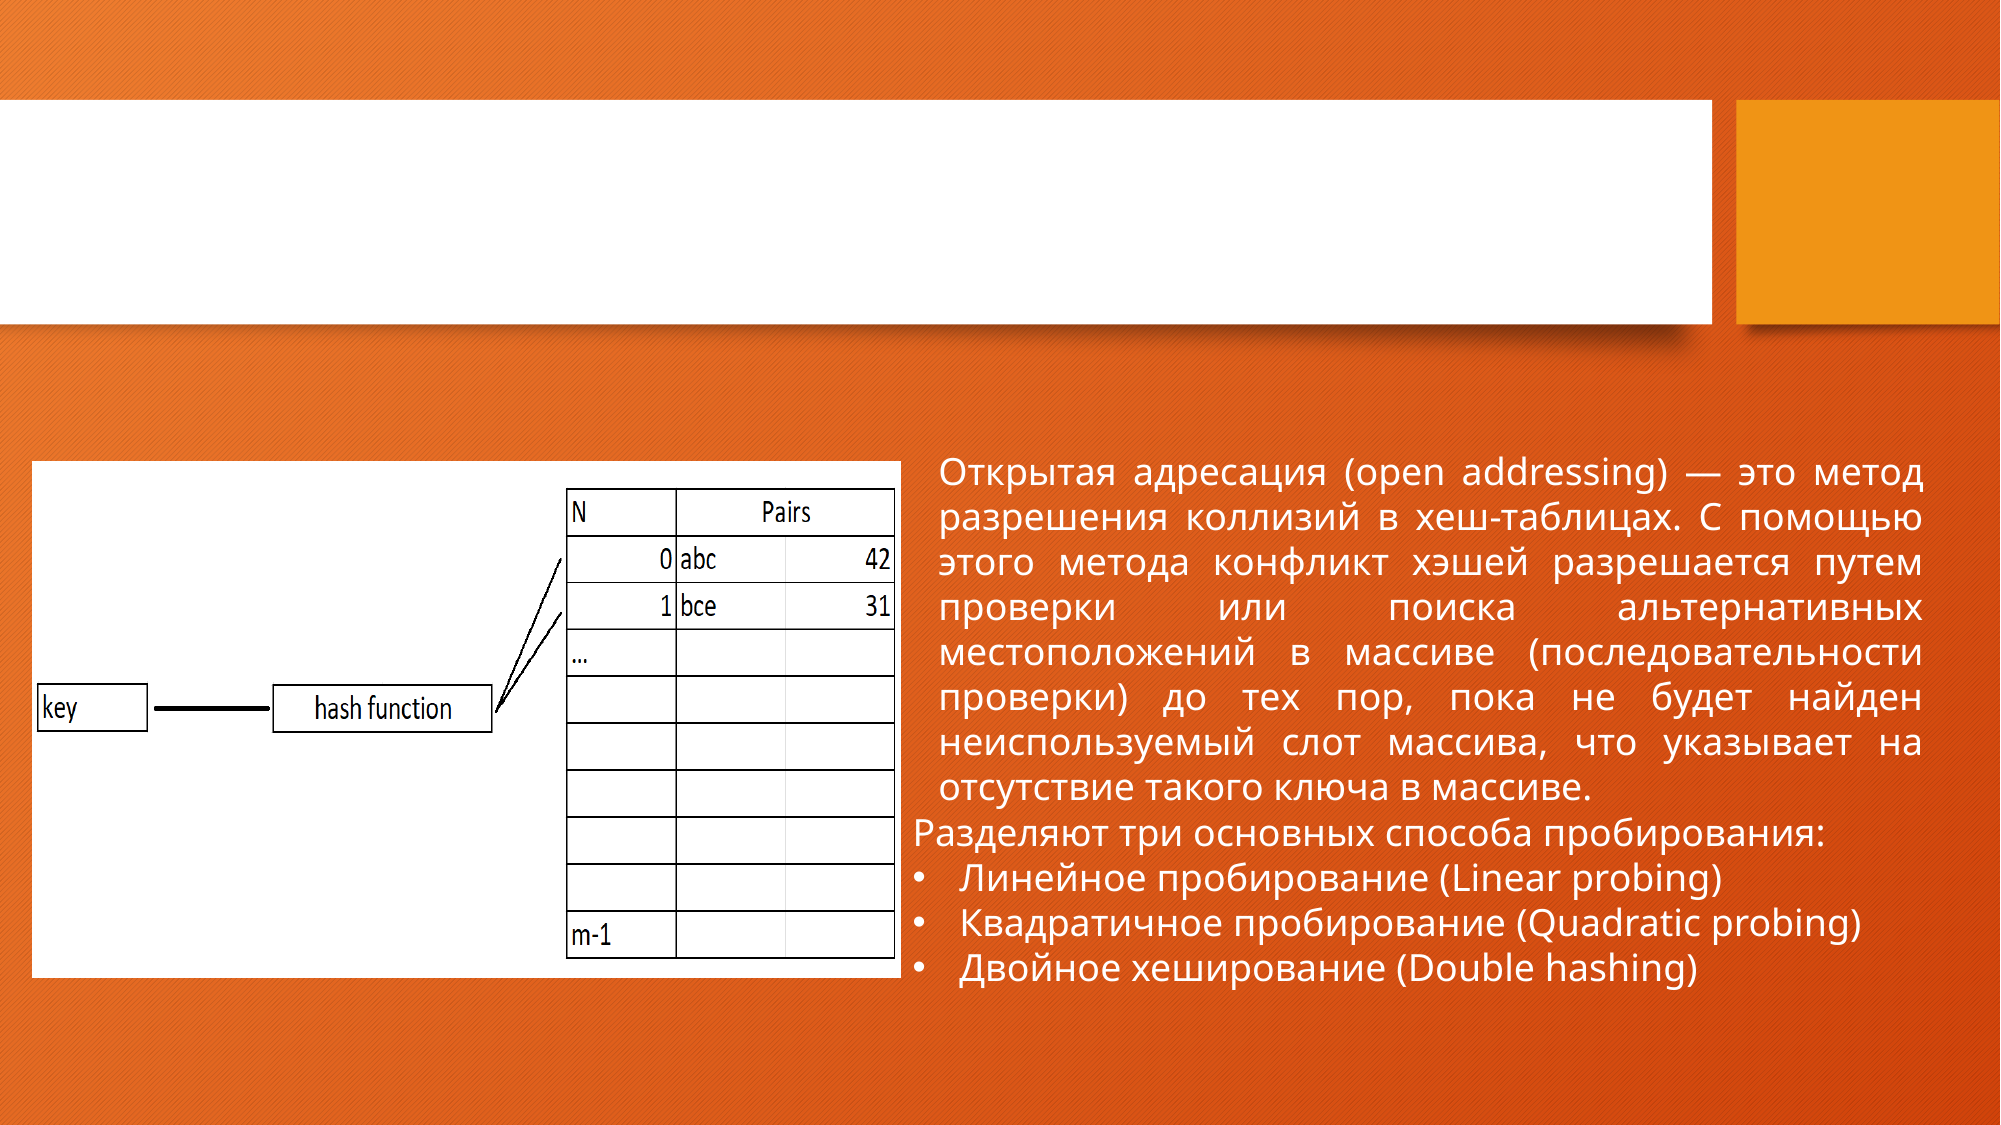

# Открытая адресация (open addressing)
Открытая адресация (open addressing) — это метод разрешения коллизий в хеш-таблицах. С помощью этого метода конфликт хэшей разрешается путем проверки или поиска альтернативных местоположений в массиве (последовательности проверки) до тех пор, пока не будет найден неиспользуемый слот массива, что указывает на отсутствие такого ключа в массиве.
Разделяют три основных способа пробирования:
Линейное пробирование (Linear probing)
Квадратичное пробирование (Quadratic probing)
Двойное хеширование (Double hashing)